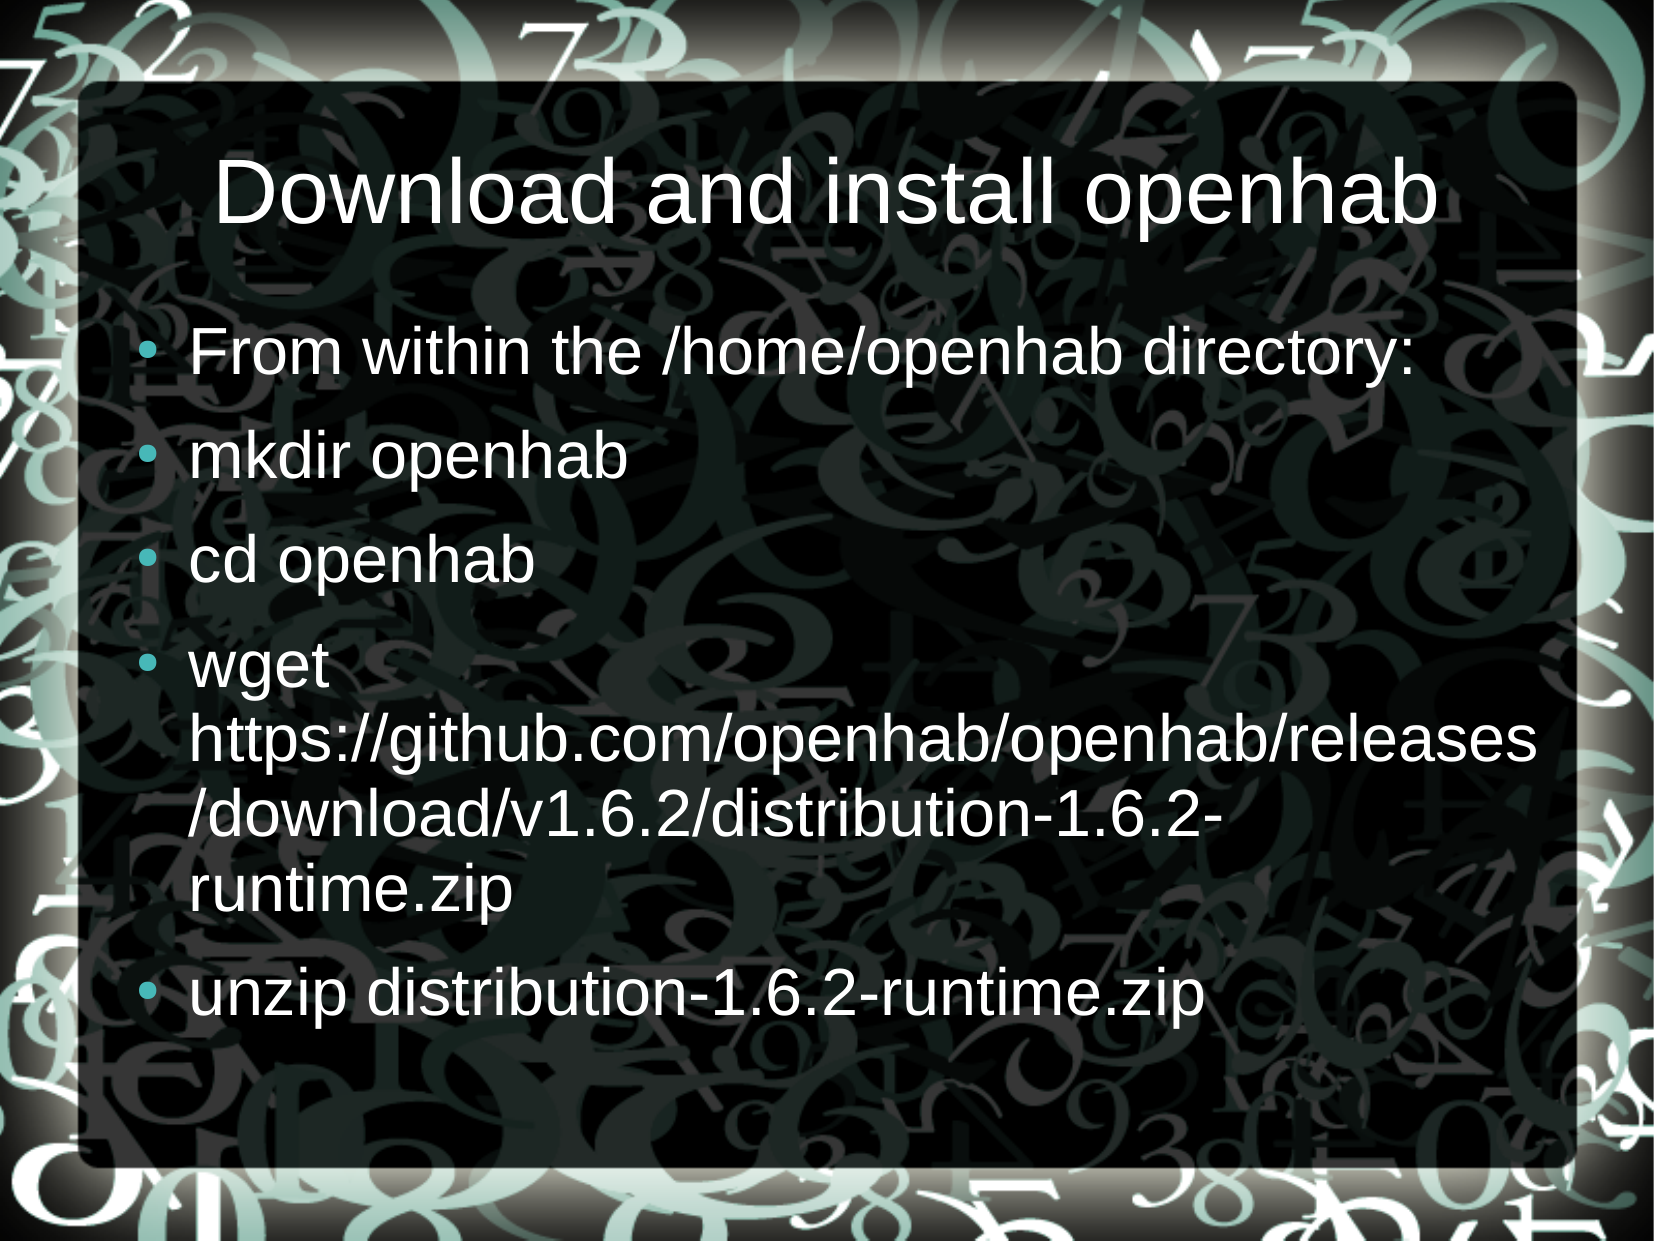

# Download and install openhab
From within the /home/openhab directory:
mkdir openhab
cd openhab
wget https://github.com/openhab/openhab/releases/download/v1.6.2/distribution-1.6.2-runtime.zip
unzip distribution-1.6.2-runtime.zip